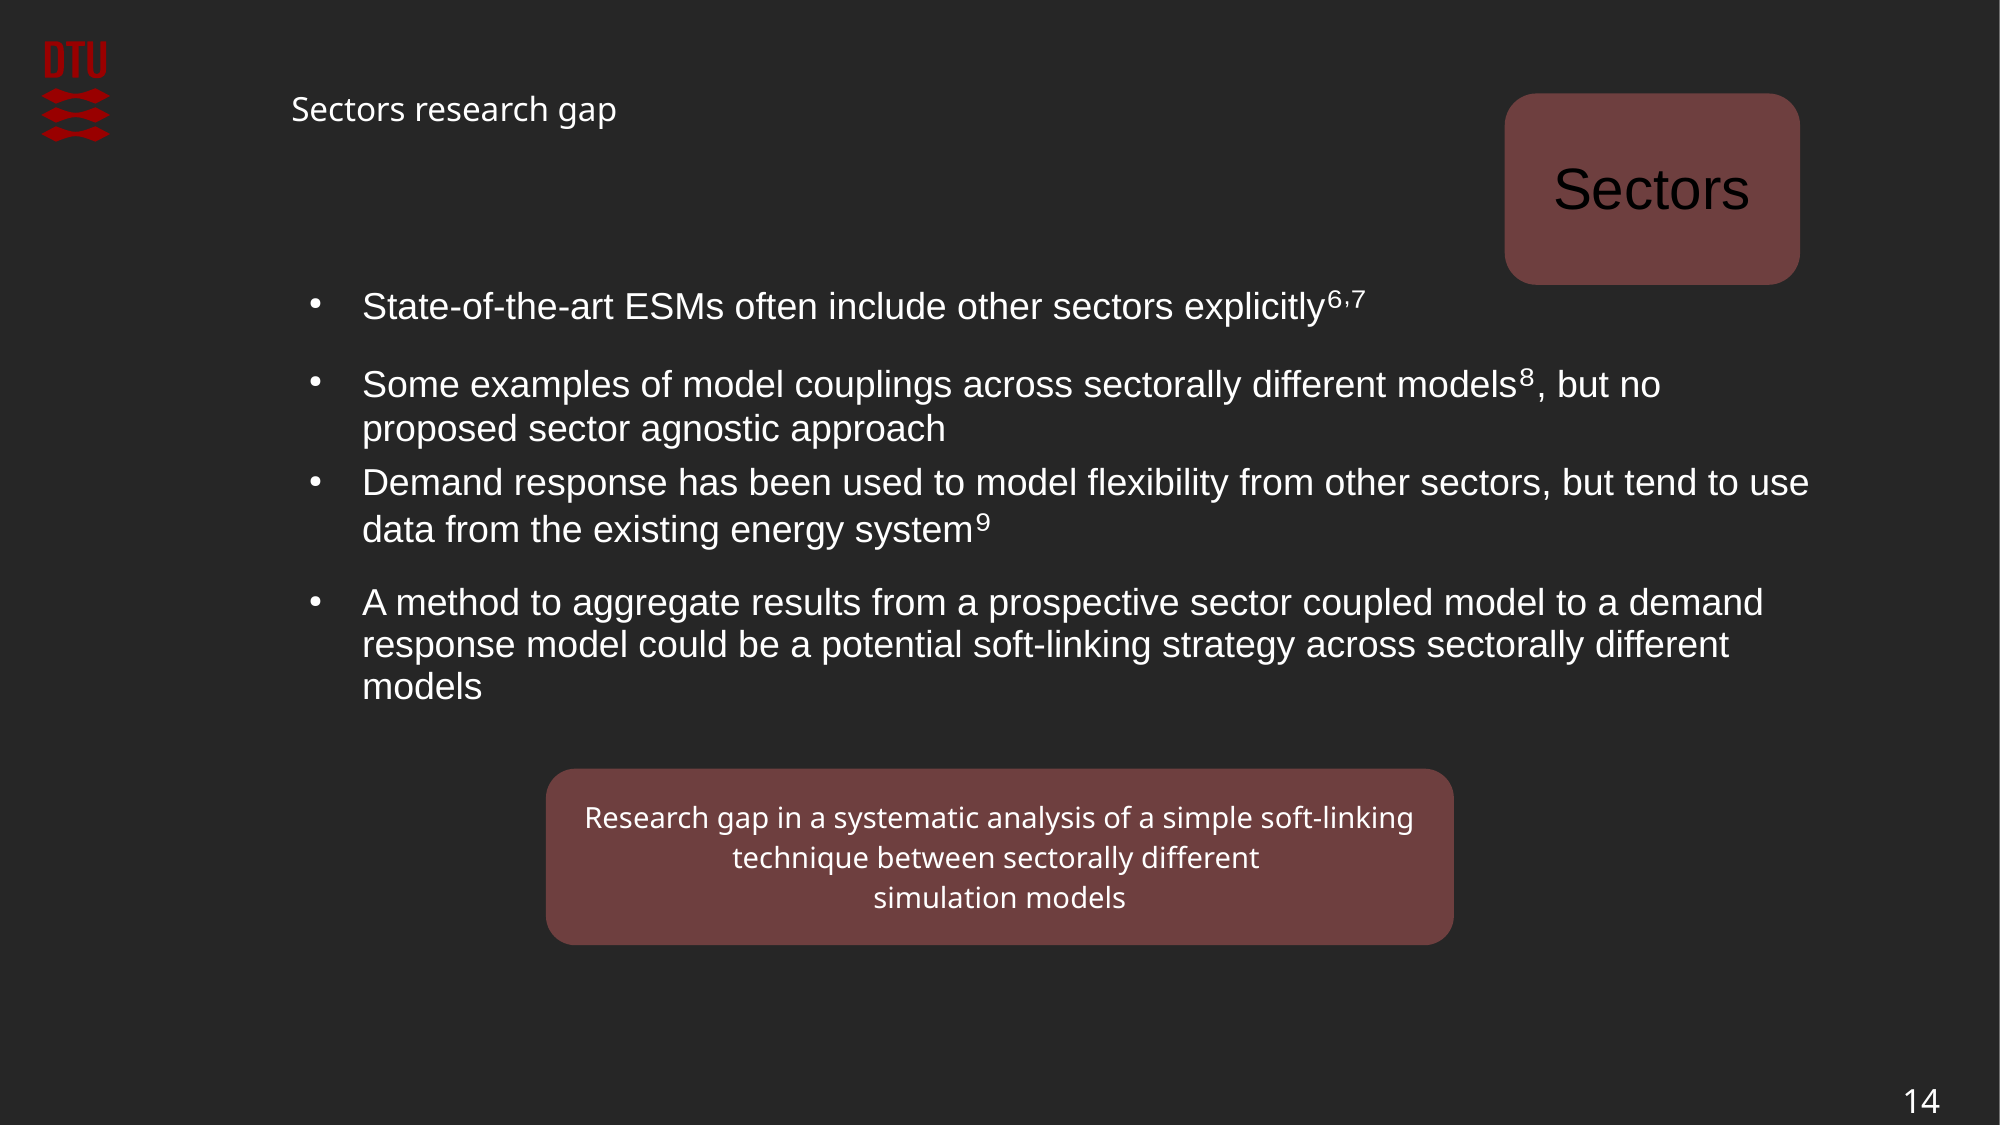

# Sectors research gap
Sectors
State-of-the-art ESMs often include other sectors explicitly⁶,⁷
Some examples of model couplings across sectorally different models⁸, but no proposed sector agnostic approach
Demand response has been used to model flexibility from other sectors, but tend to use data from the existing energy system⁹
A method to aggregate results from a prospective sector coupled model to a demand response model could be a potential soft-linking strategy across sectorally different models
Research gap in a systematic analysis of a simple soft-linking technique between sectorally different
simulation models
14